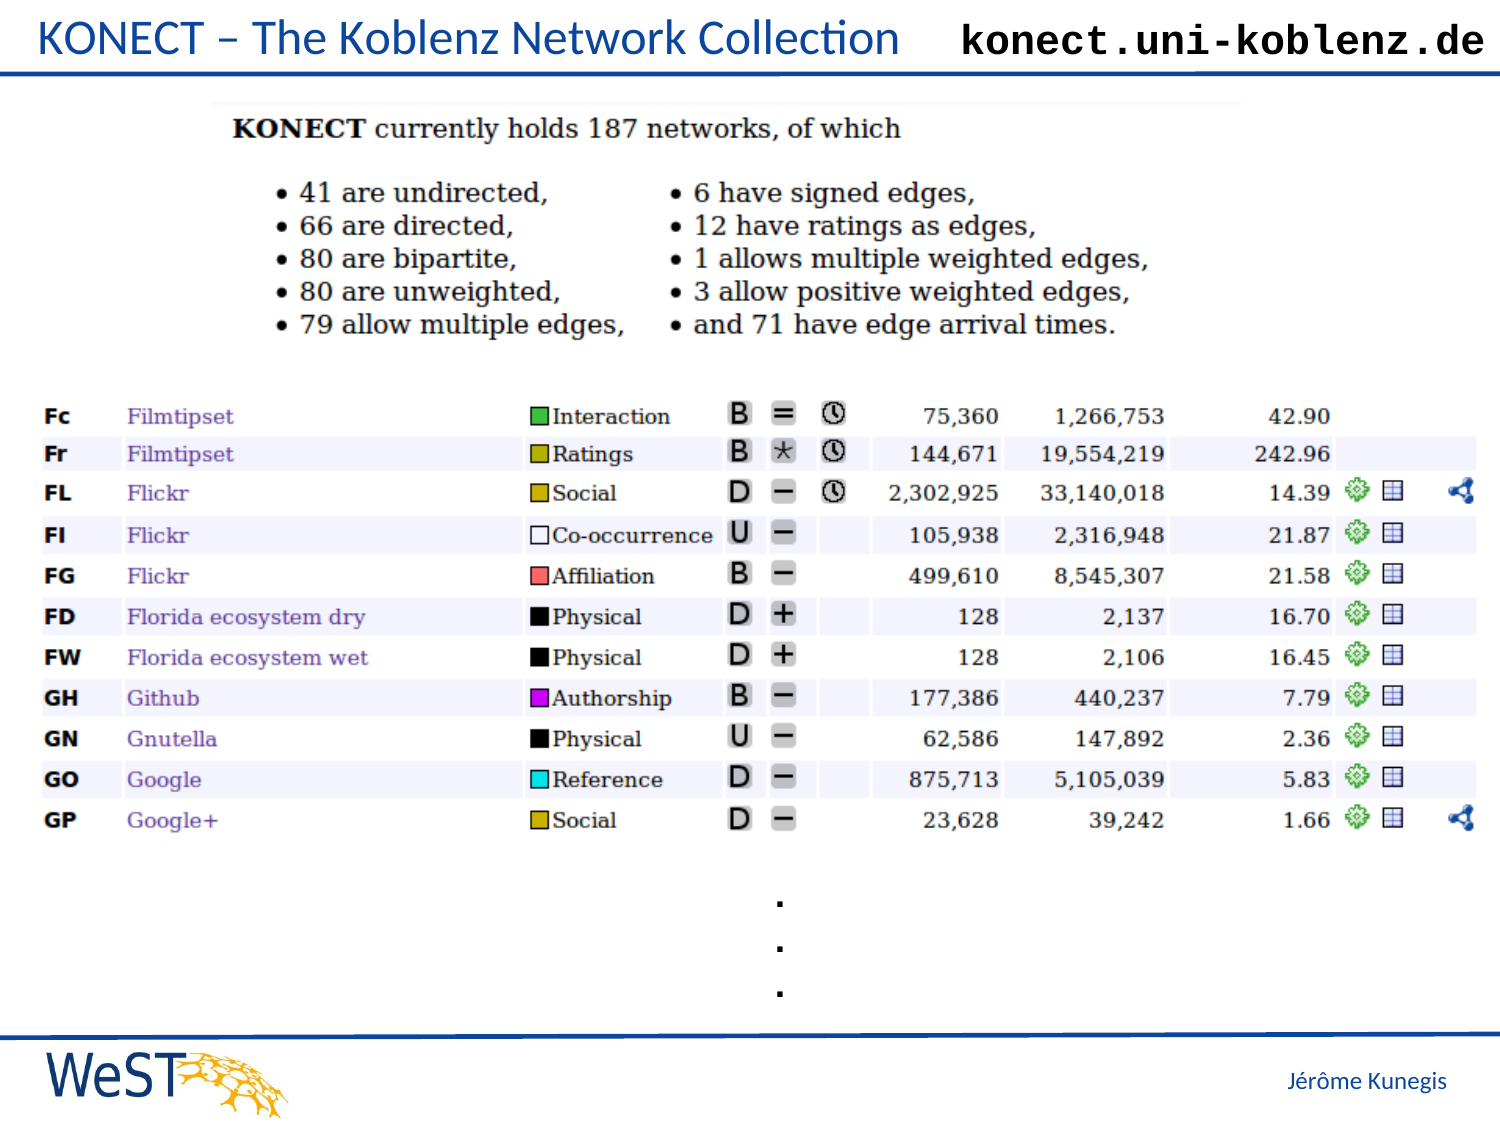

KONECT – The Koblenz Network Collection
konect.uni-koblenz.de
.
.
.